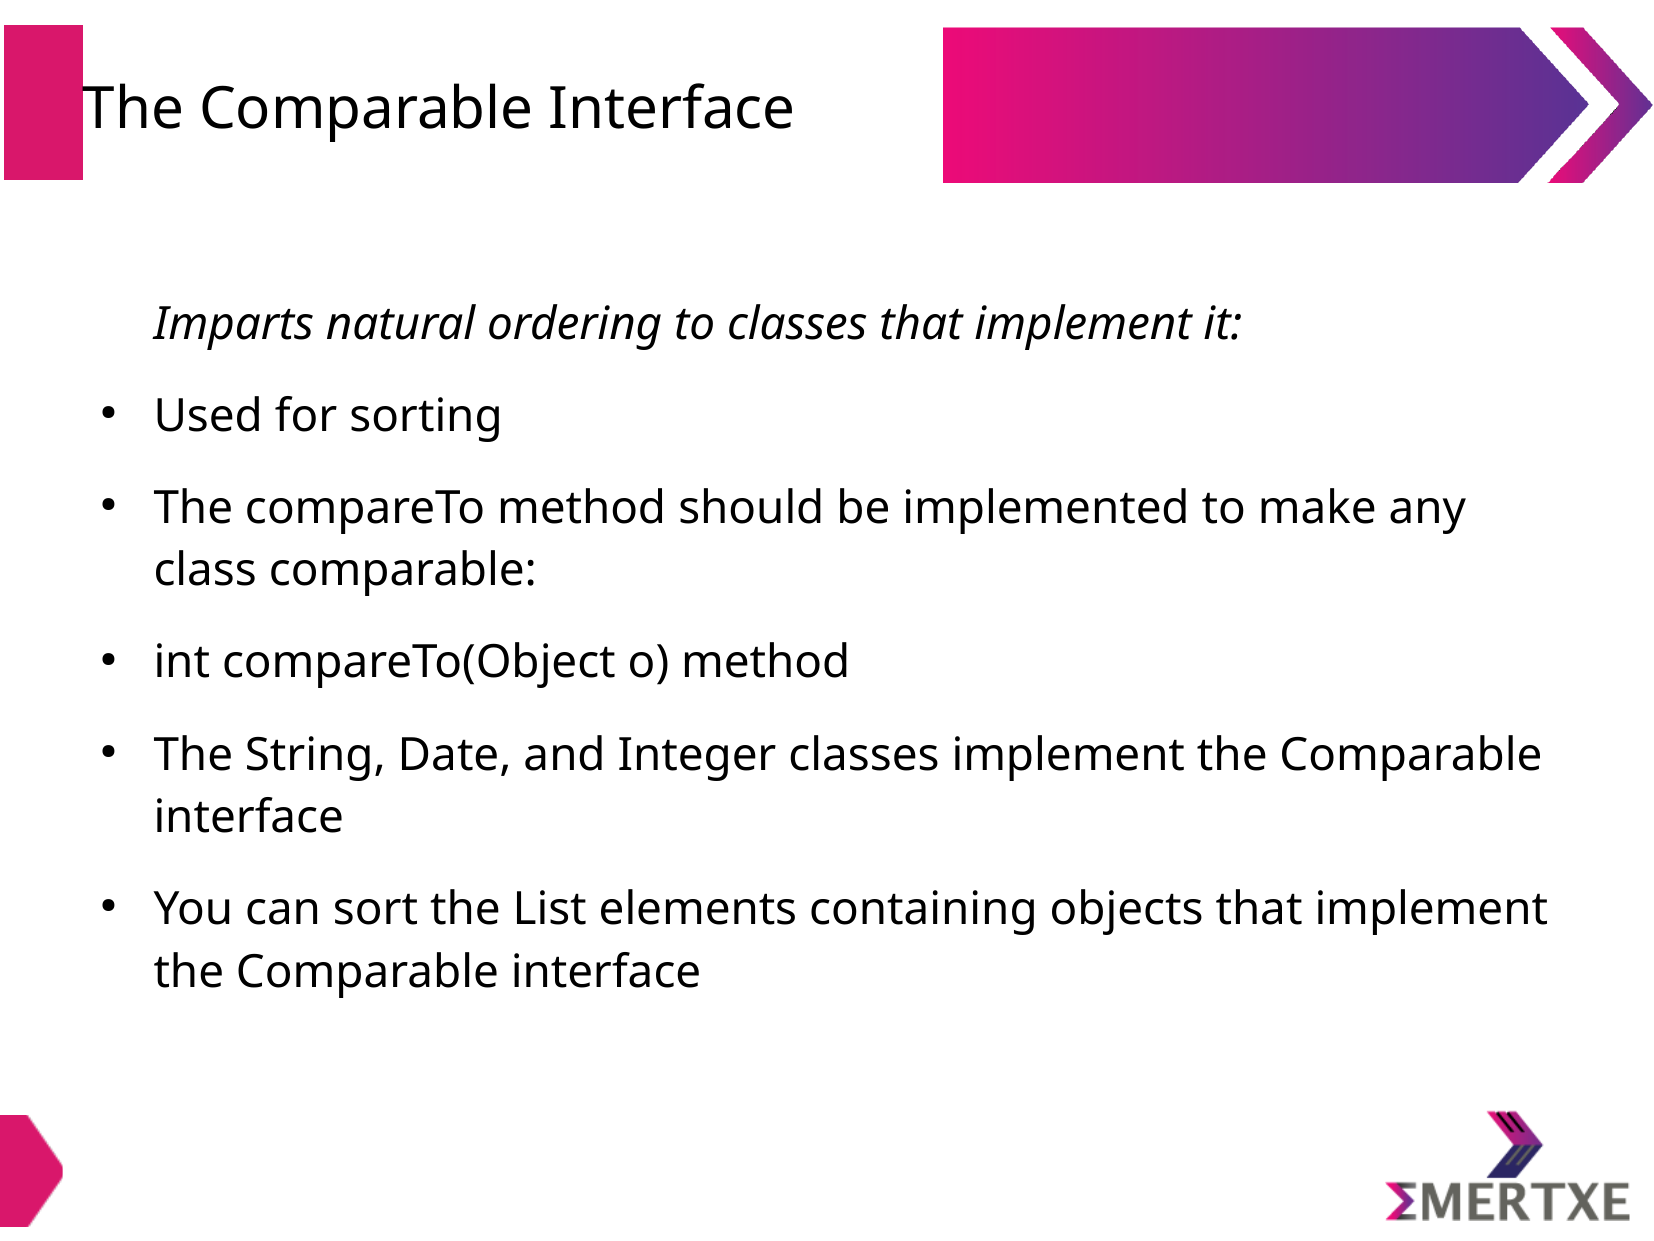

# The Comparable Interface
Imparts natural ordering to classes that implement it:
Used for sorting
The compareTo method should be implemented to make any class comparable:
int compareTo(Object o) method
The String, Date, and Integer classes implement the Comparable interface
You can sort the List elements containing objects that implement the Comparable interface